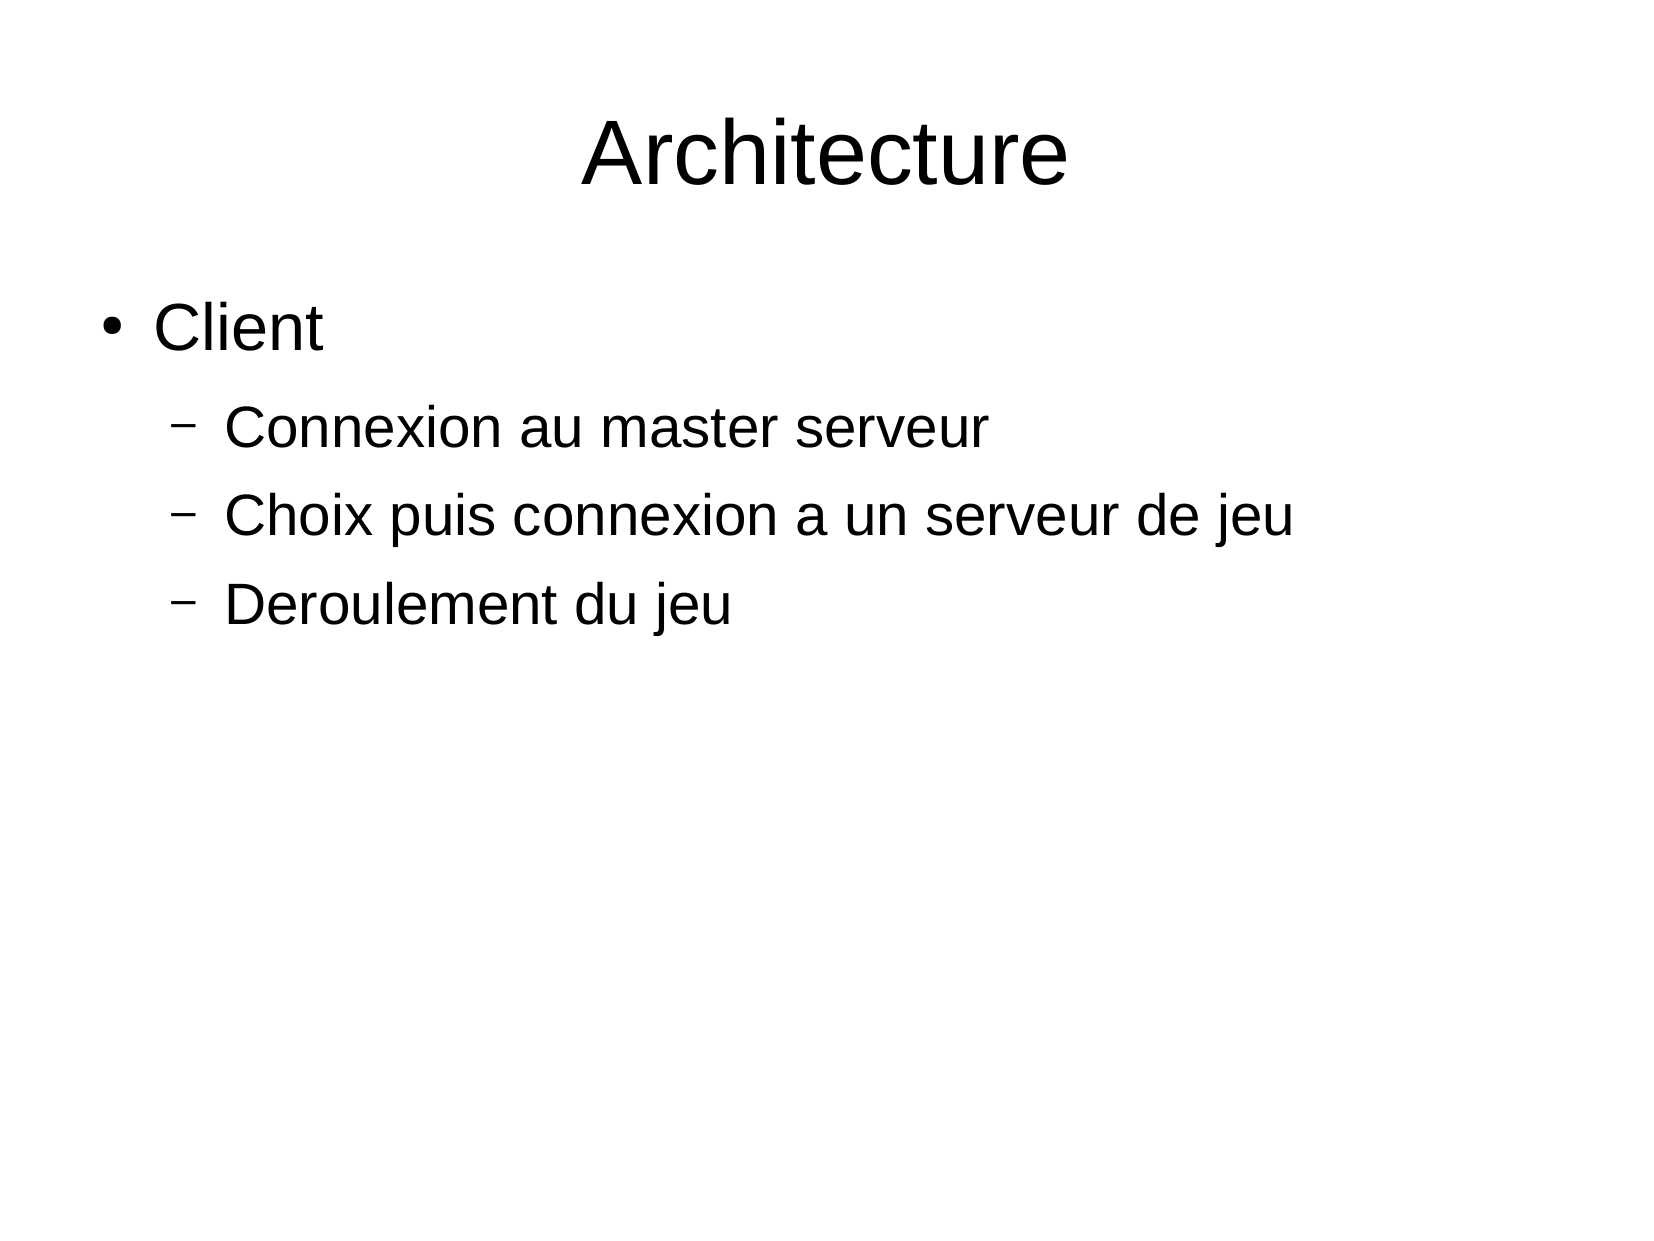

# Architecture
Client
Connexion au master serveur
Choix puis connexion a un serveur de jeu
Deroulement du jeu